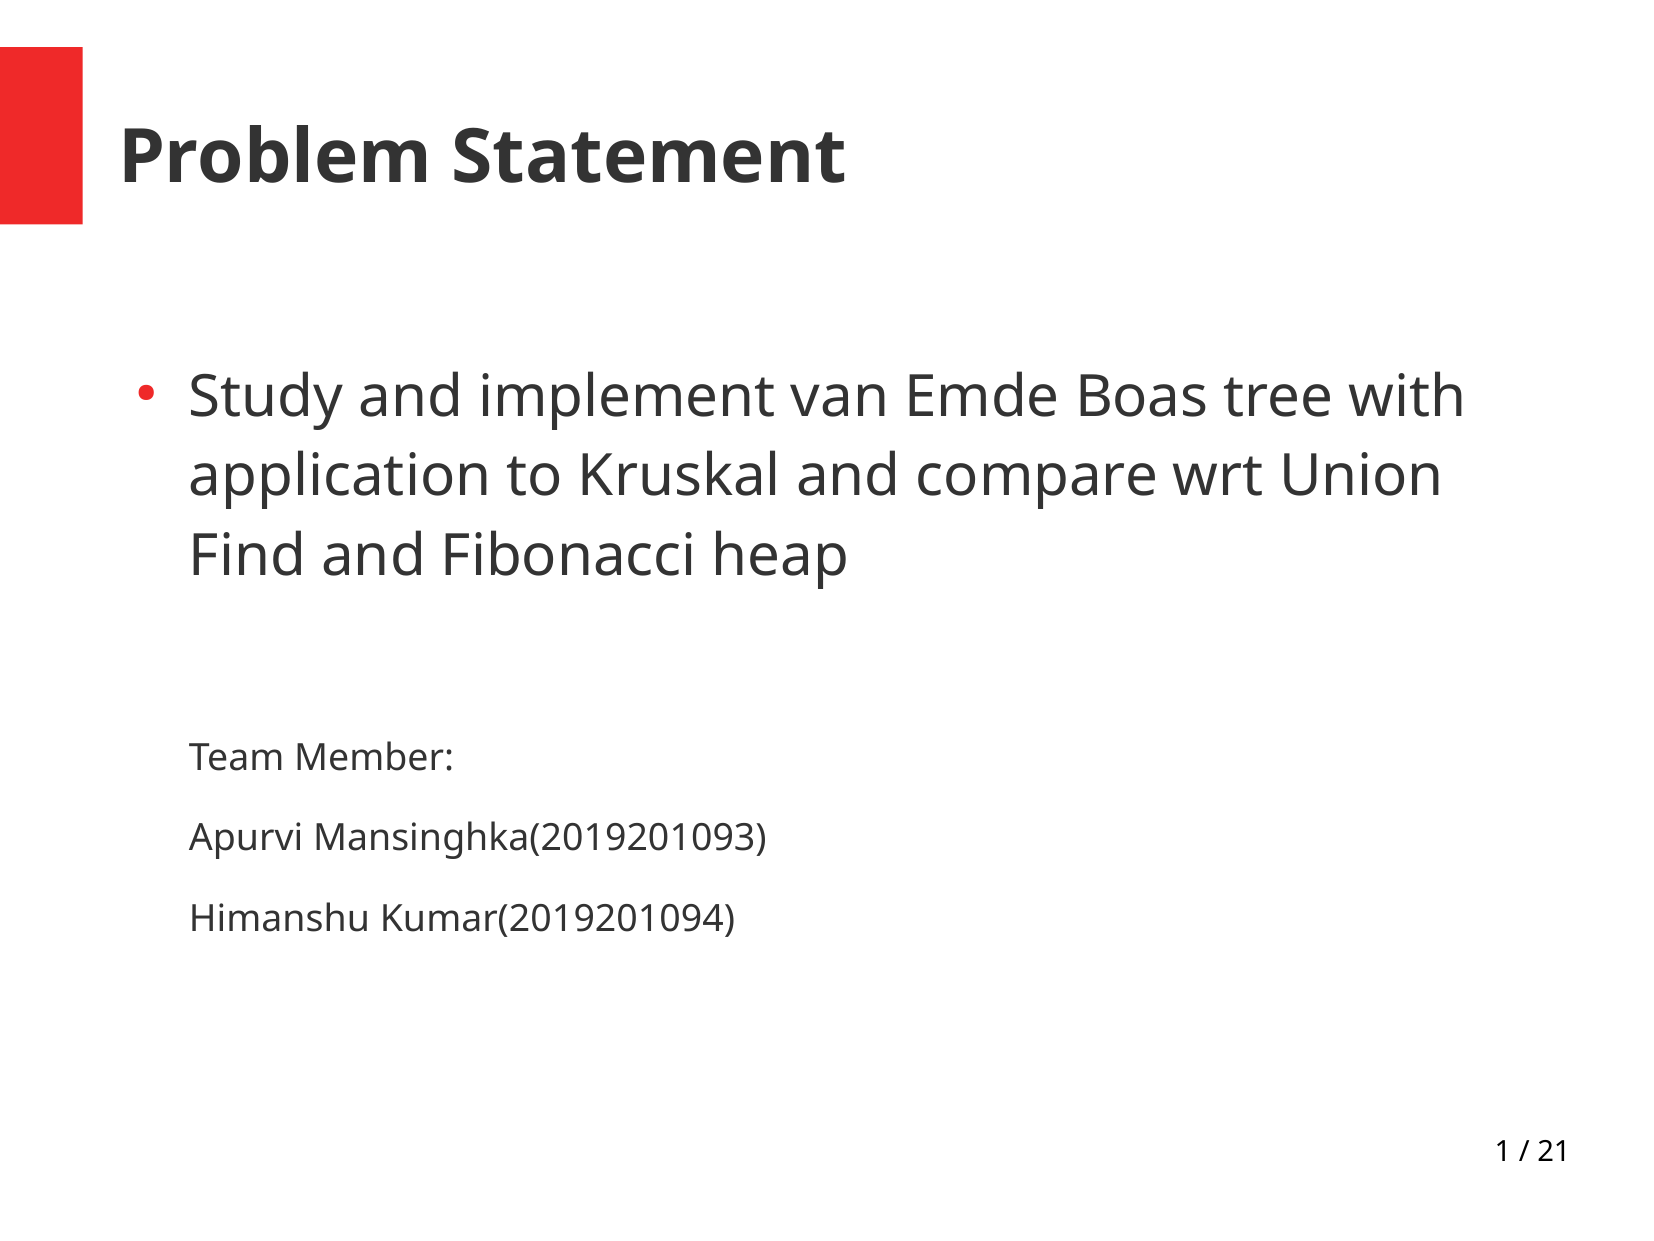

Problem Statement
# Study and implement van Emde Boas tree with application to Kruskal and compare wrt Union Find and Fibonacci heap
Team Member:
Apurvi Mansinghka(2019201093)
Himanshu Kumar(2019201094)
1